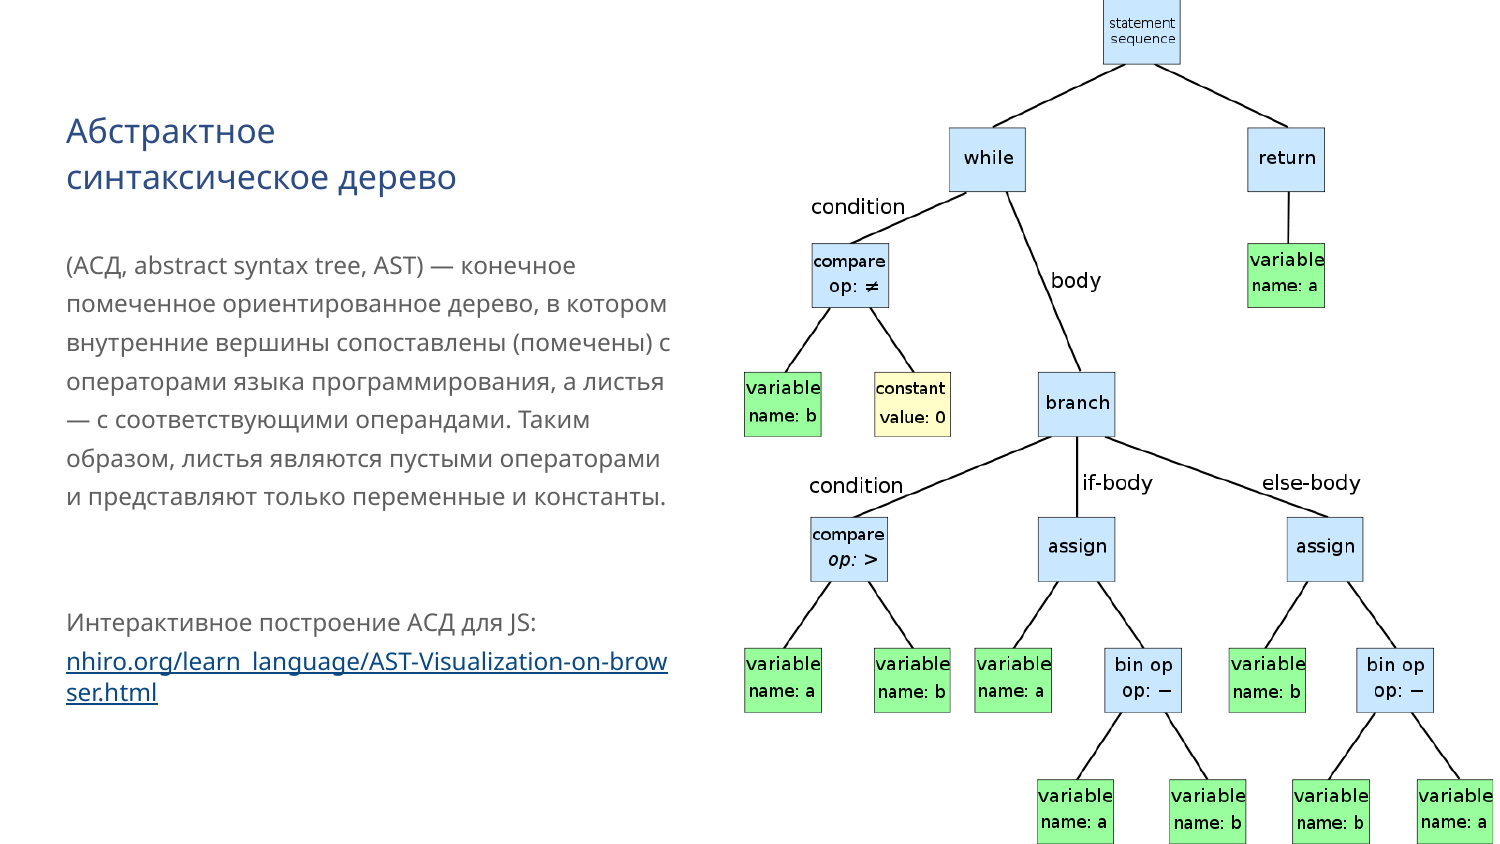

# Абстрактное синтаксическое дерево
(АСД, abstract syntax tree, AST) — конечное помеченное ориентированное дерево, в котором внутренние вершины сопоставлены (помечены) с операторами языка программирования, а листья — с соответствующими операндами. Таким образом, листья являются пустыми операторами и представляют только переменные и константы.
Интерактивное построение АСД для JS:
nhiro.org/learn_language/AST-Visualization-on-browser.html